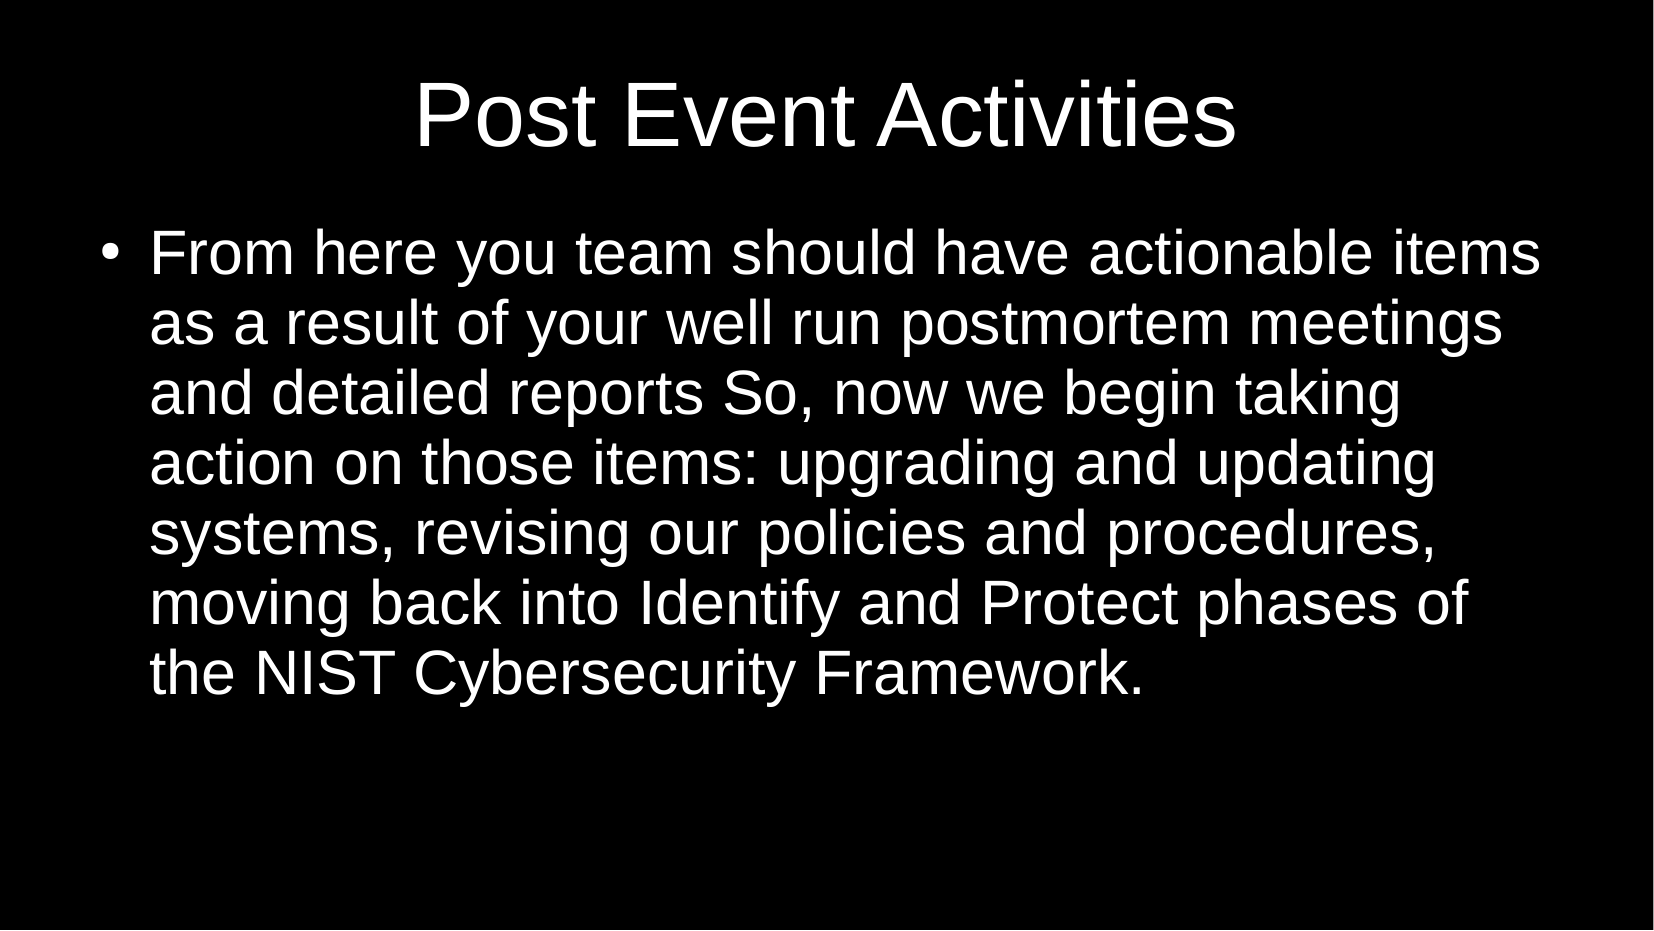

# Post Event Activities
From here you team should have actionable items as a result of your well run postmortem meetings and detailed reports So, now we begin taking action on those items: upgrading and updating systems, revising our policies and procedures, moving back into Identify and Protect phases of the NIST Cybersecurity Framework.